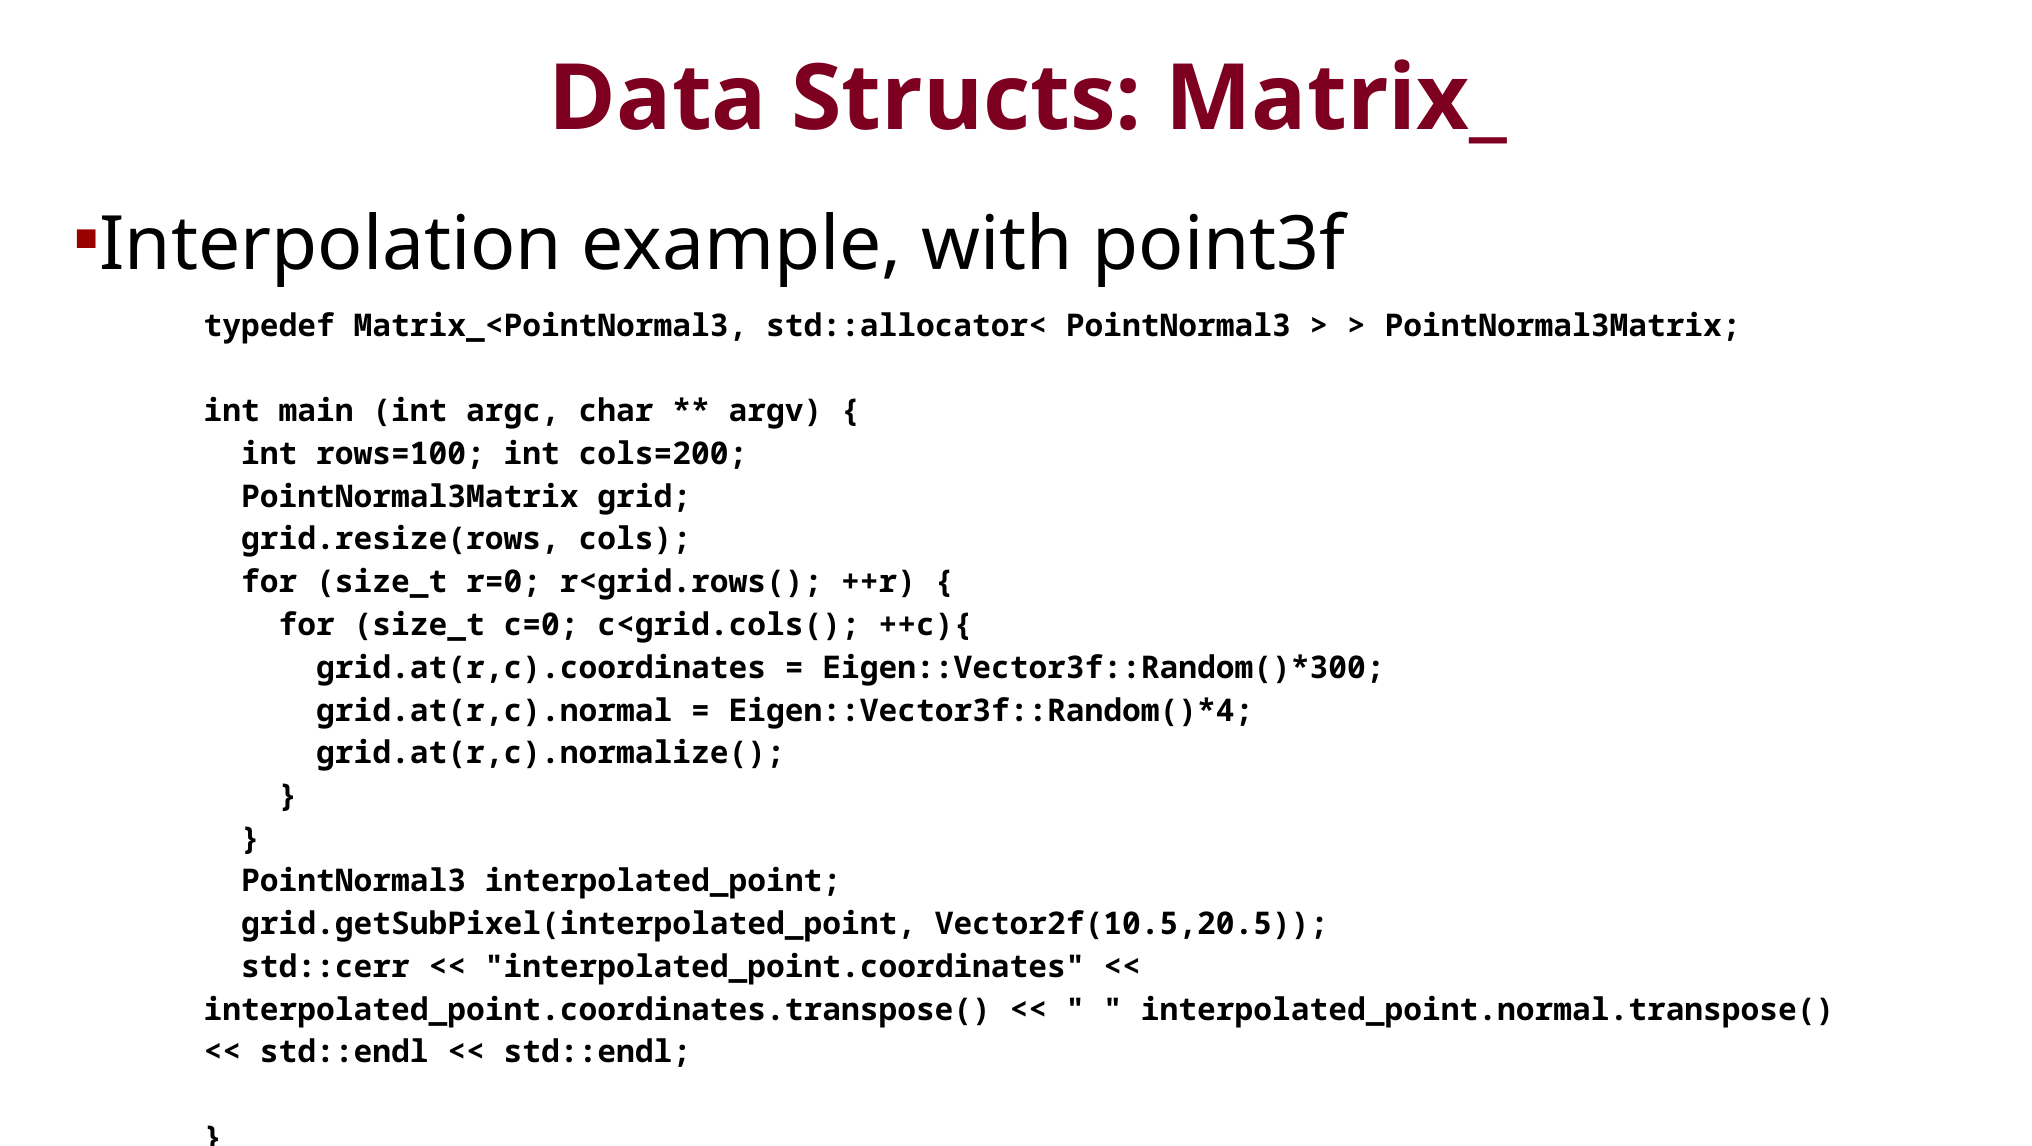

# Data Structs: Matrix_
Interpolation example, with point3f
typedef Matrix_<PointNormal3, std::allocator< PointNormal3 > > PointNormal3Matrix;
int main (int argc, char ** argv) {
 int rows=100; int cols=200;
 PointNormal3Matrix grid;
 grid.resize(rows, cols);
 for (size_t r=0; r<grid.rows(); ++r) {
 for (size_t c=0; c<grid.cols(); ++c){
 grid.at(r,c).coordinates = Eigen::Vector3f::Random()*300;
 grid.at(r,c).normal = Eigen::Vector3f::Random()*4;
 grid.at(r,c).normalize();
 }
 }
 PointNormal3 interpolated_point;
 grid.getSubPixel(interpolated_point, Vector2f(10.5,20.5));
 std::cerr << "interpolated_point.coordinates" << interpolated_point.coordinates.transpose() << " " interpolated_point.normal.transpose() << std::endl << std::endl;
}